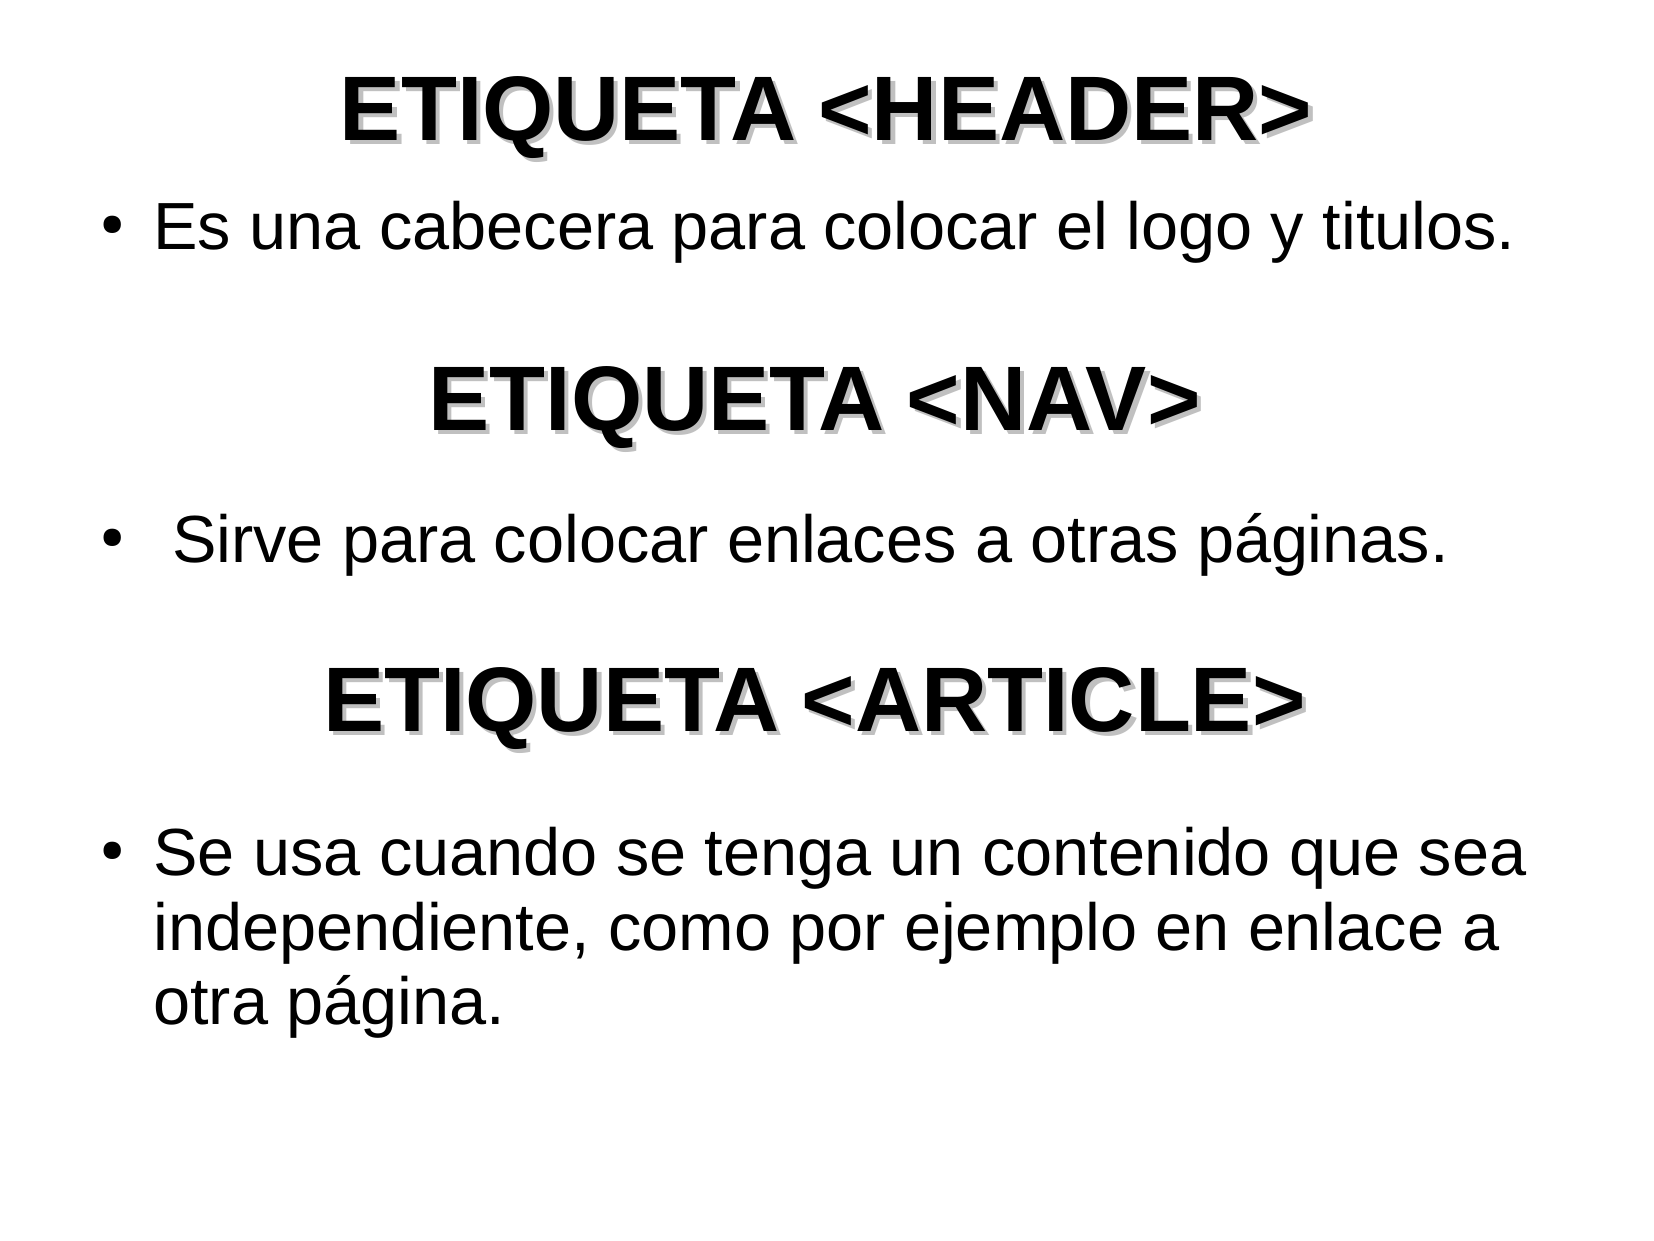

# ETIQUETA <HEADER>
Es una cabecera para colocar el logo y titulos.
 Sirve para colocar enlaces a otras páginas.
Se usa cuando se tenga un contenido que sea independiente, como por ejemplo en enlace a otra página.
ETIQUETA <NAV>
ETIQUETA <ARTICLE>